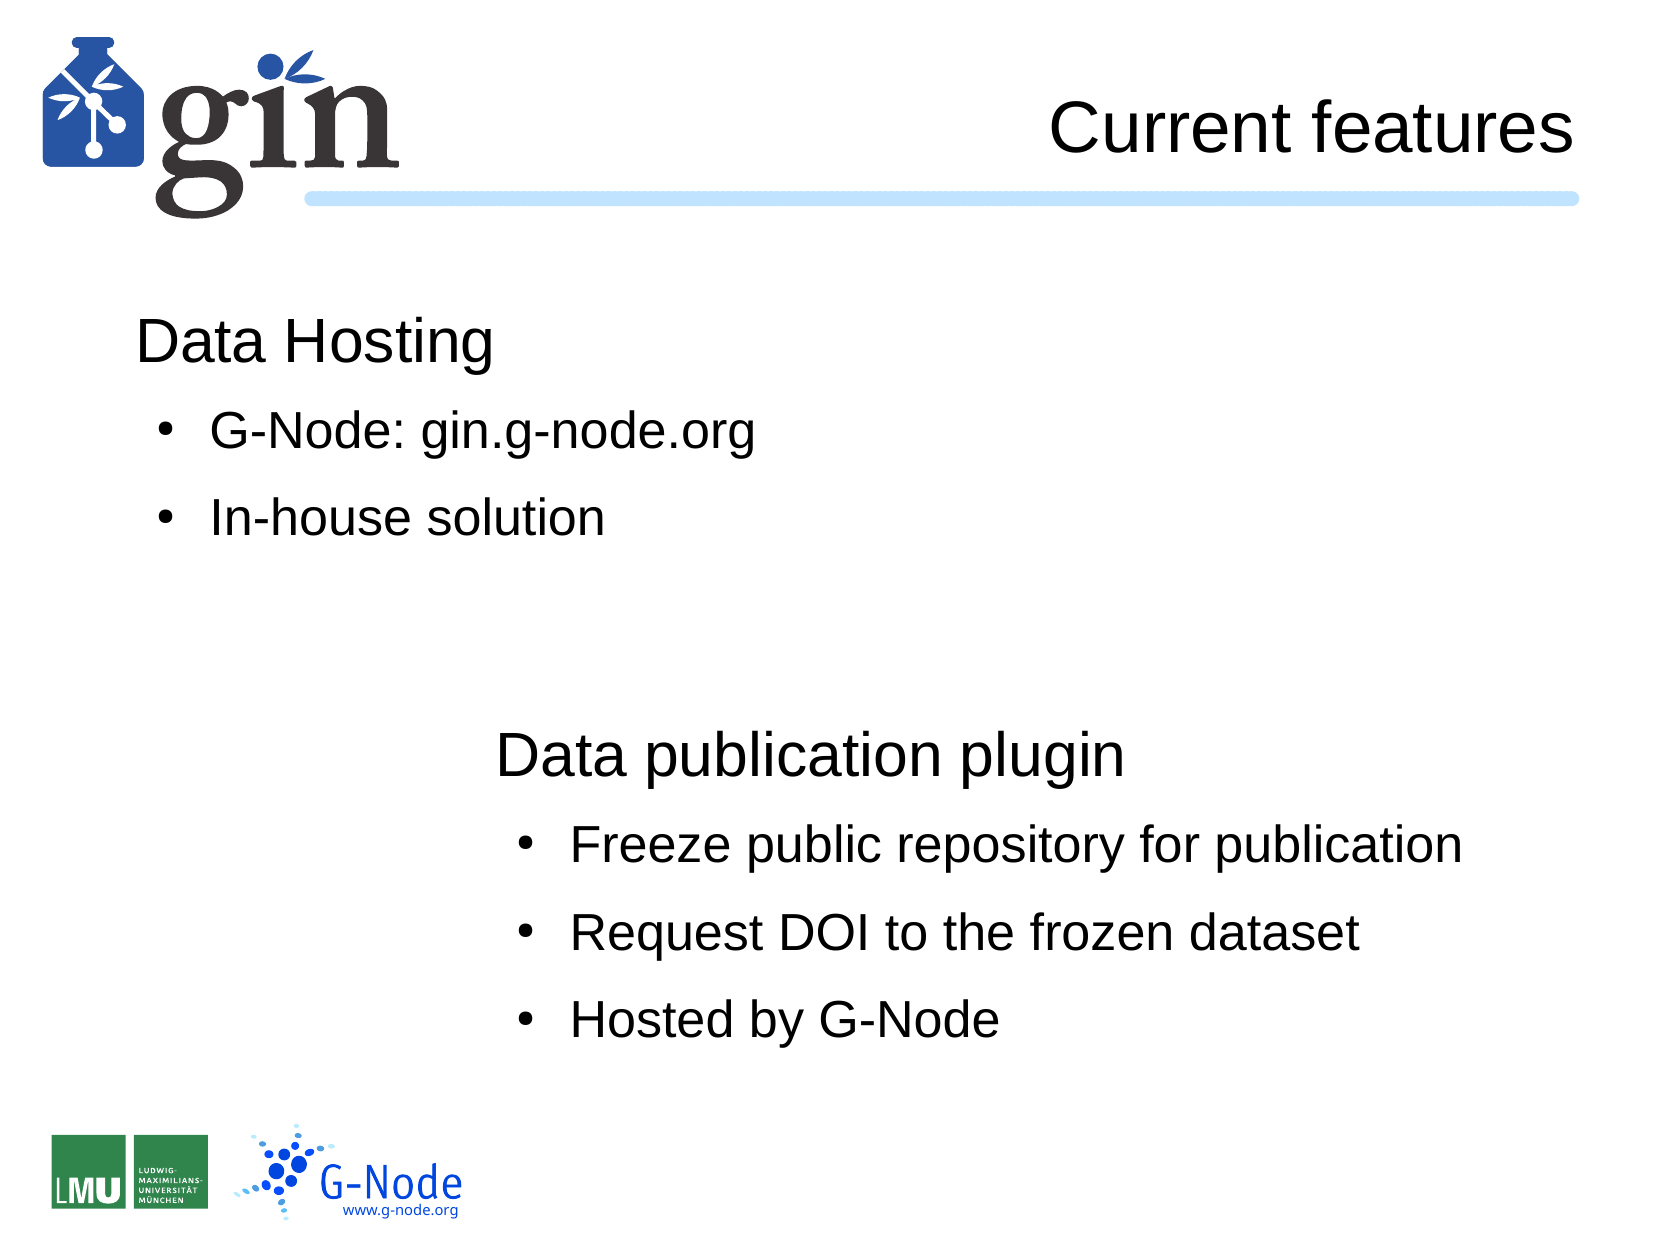

Current features
Data Hosting
# G-Node: gin.g-node.org
In-house solution
Data publication plugin
Freeze public repository for publication
Request DOI to the frozen dataset
Hosted by G-Node